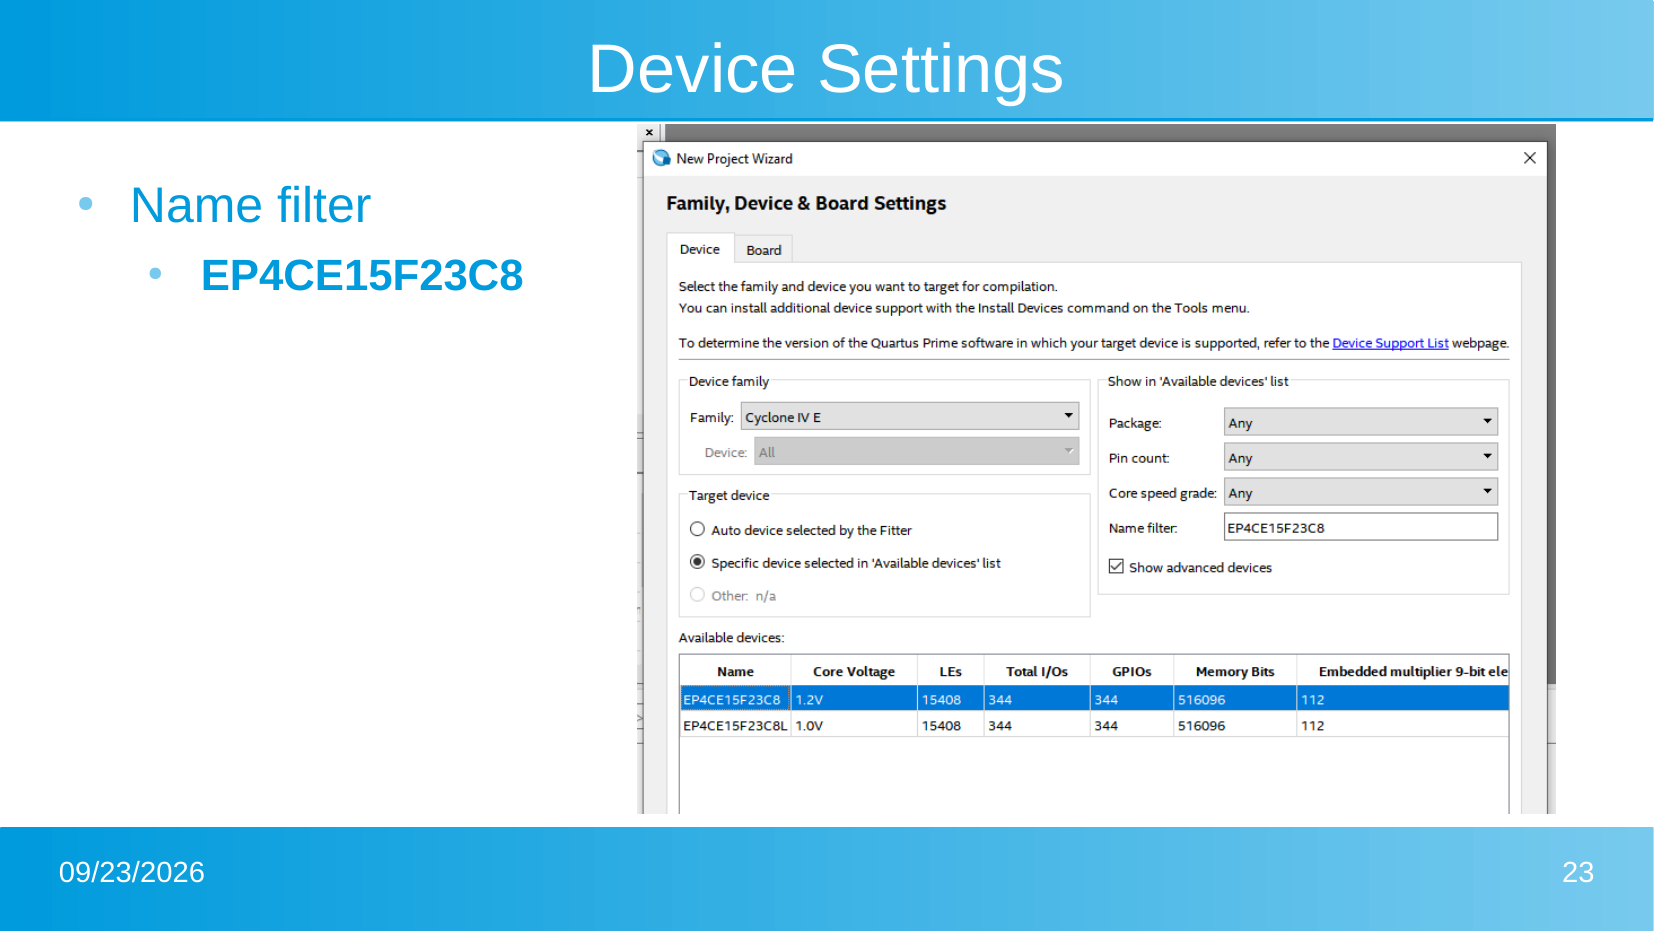

# Device Settings
Name filter
EP4CE15F23C8
23